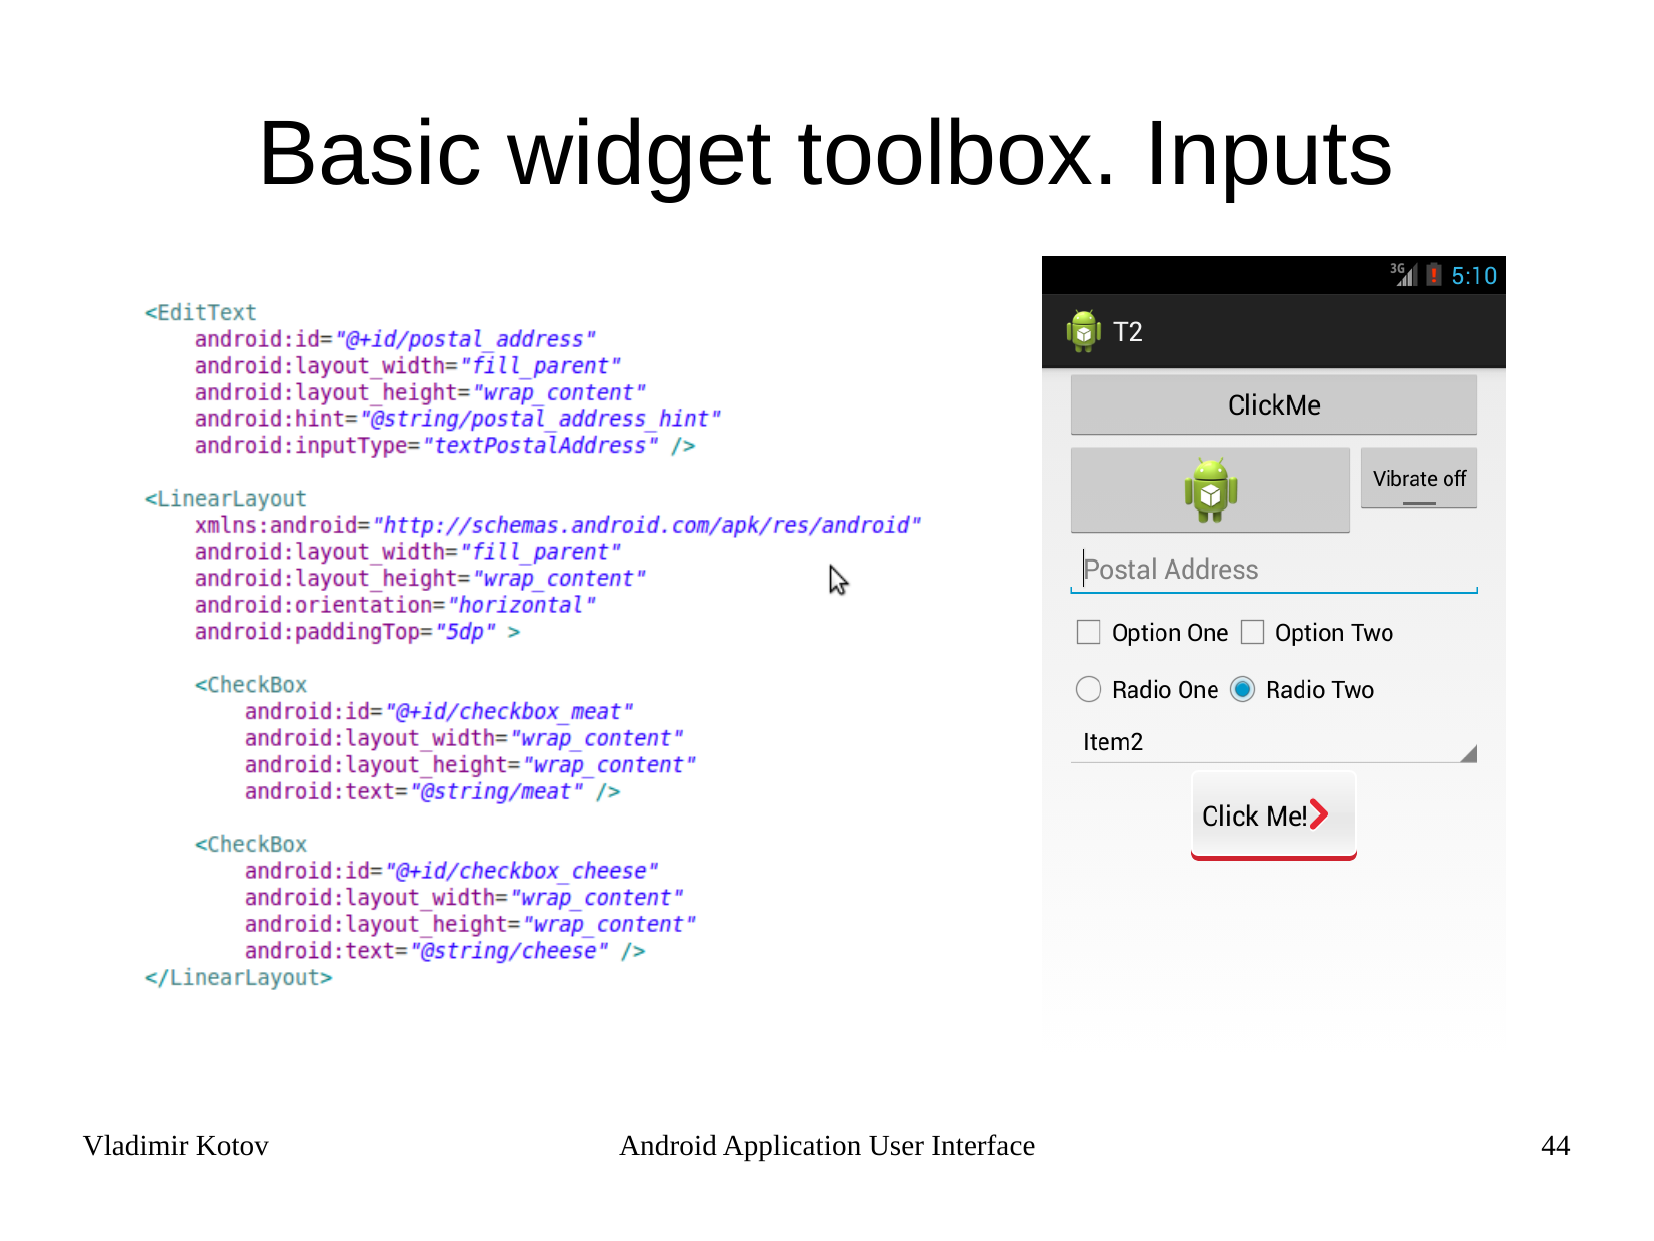

# Basic widget toolbox. Inputs
Vladimir Kotov
Android Application User Interface
44